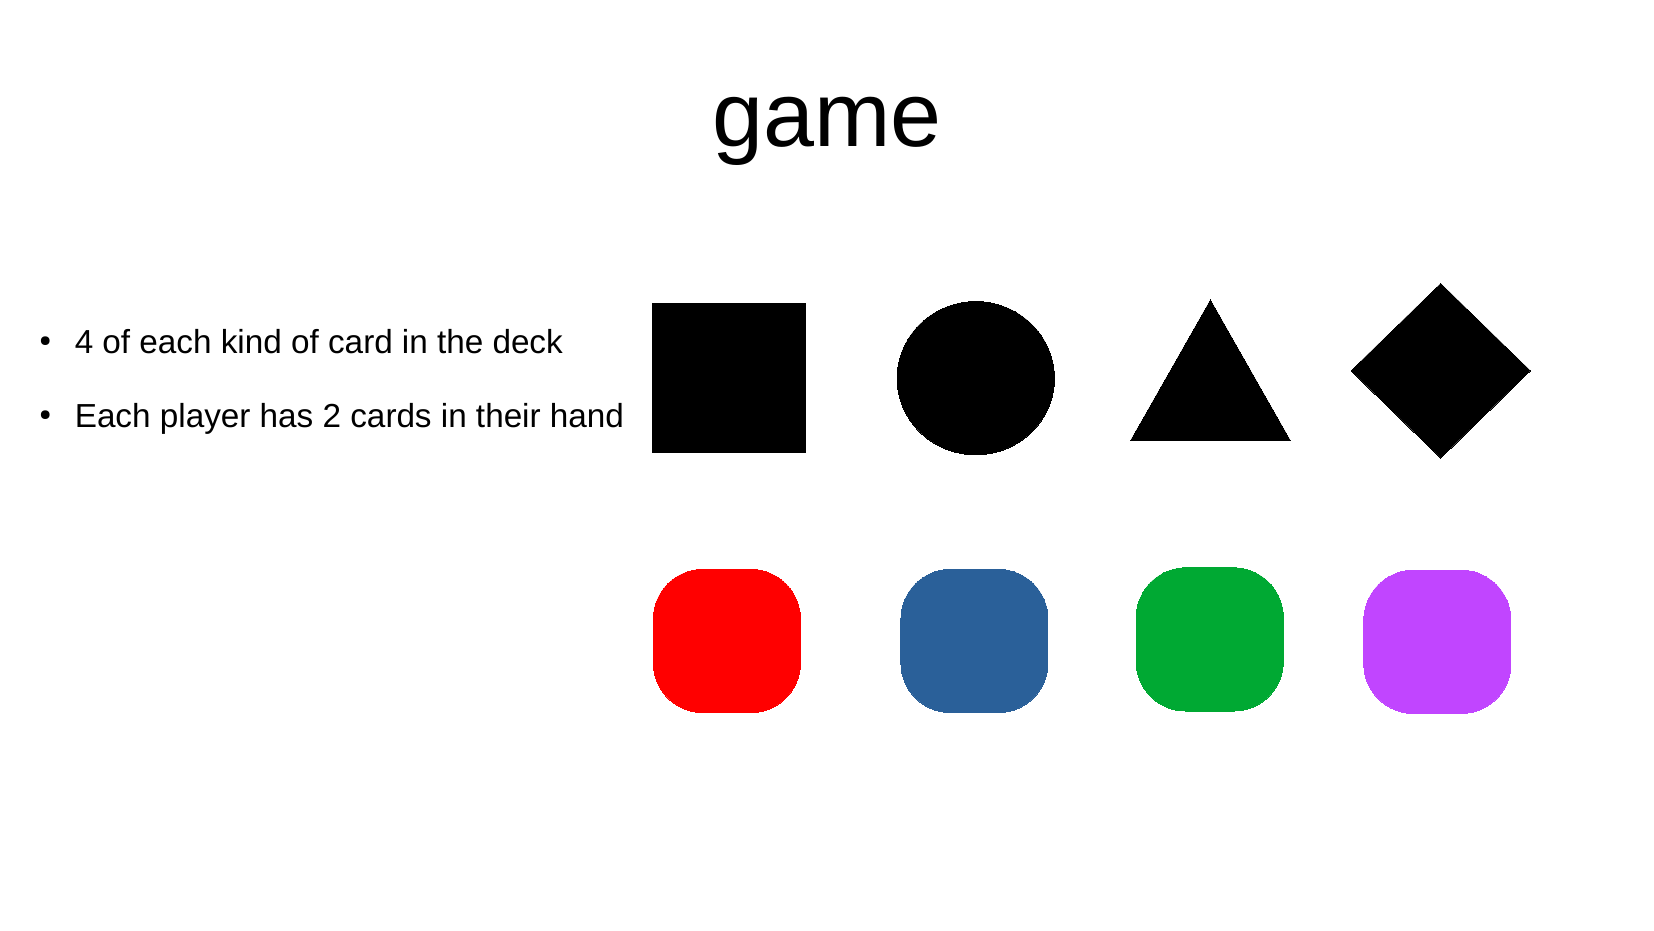

# game
4 of each kind of card in the deck
Each player has 2 cards in their hand